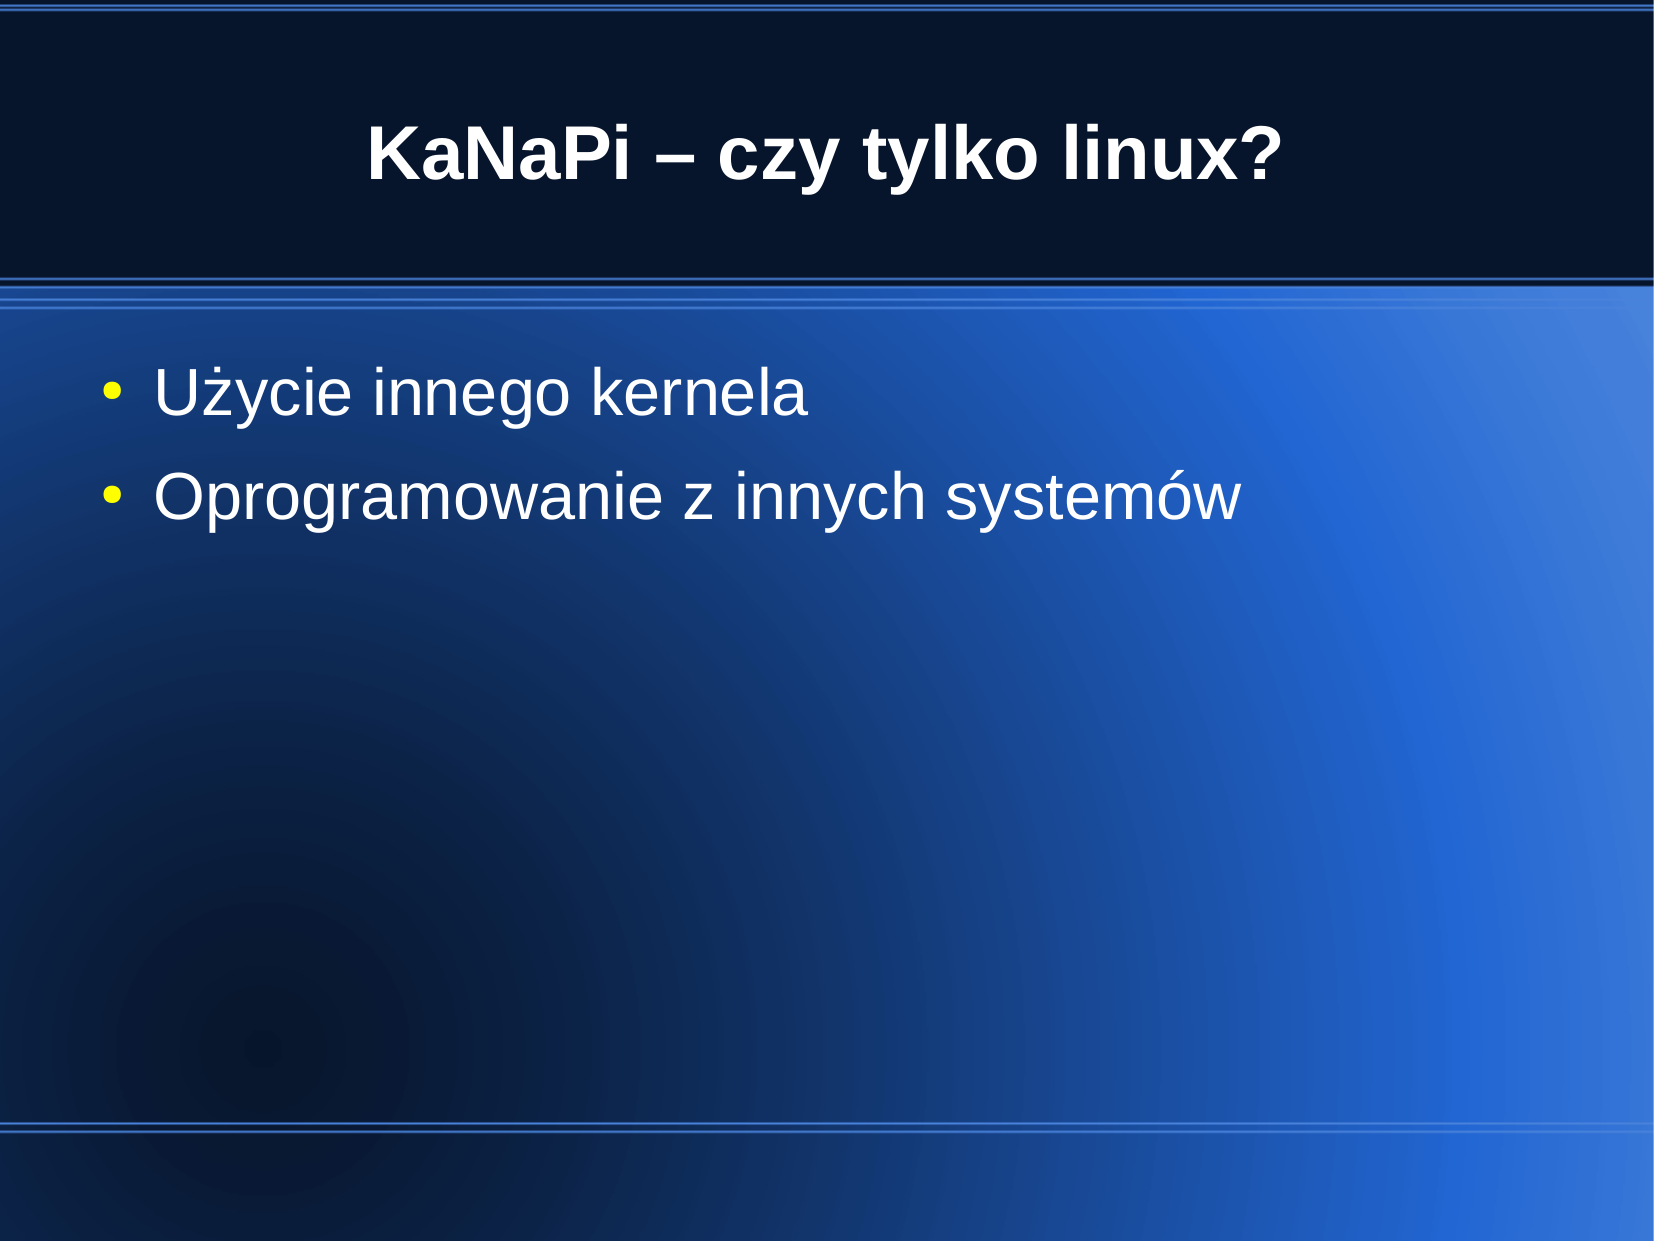

# KaNaPi – czy tylko linux?
Użycie innego kernela
Oprogramowanie z innych systemów